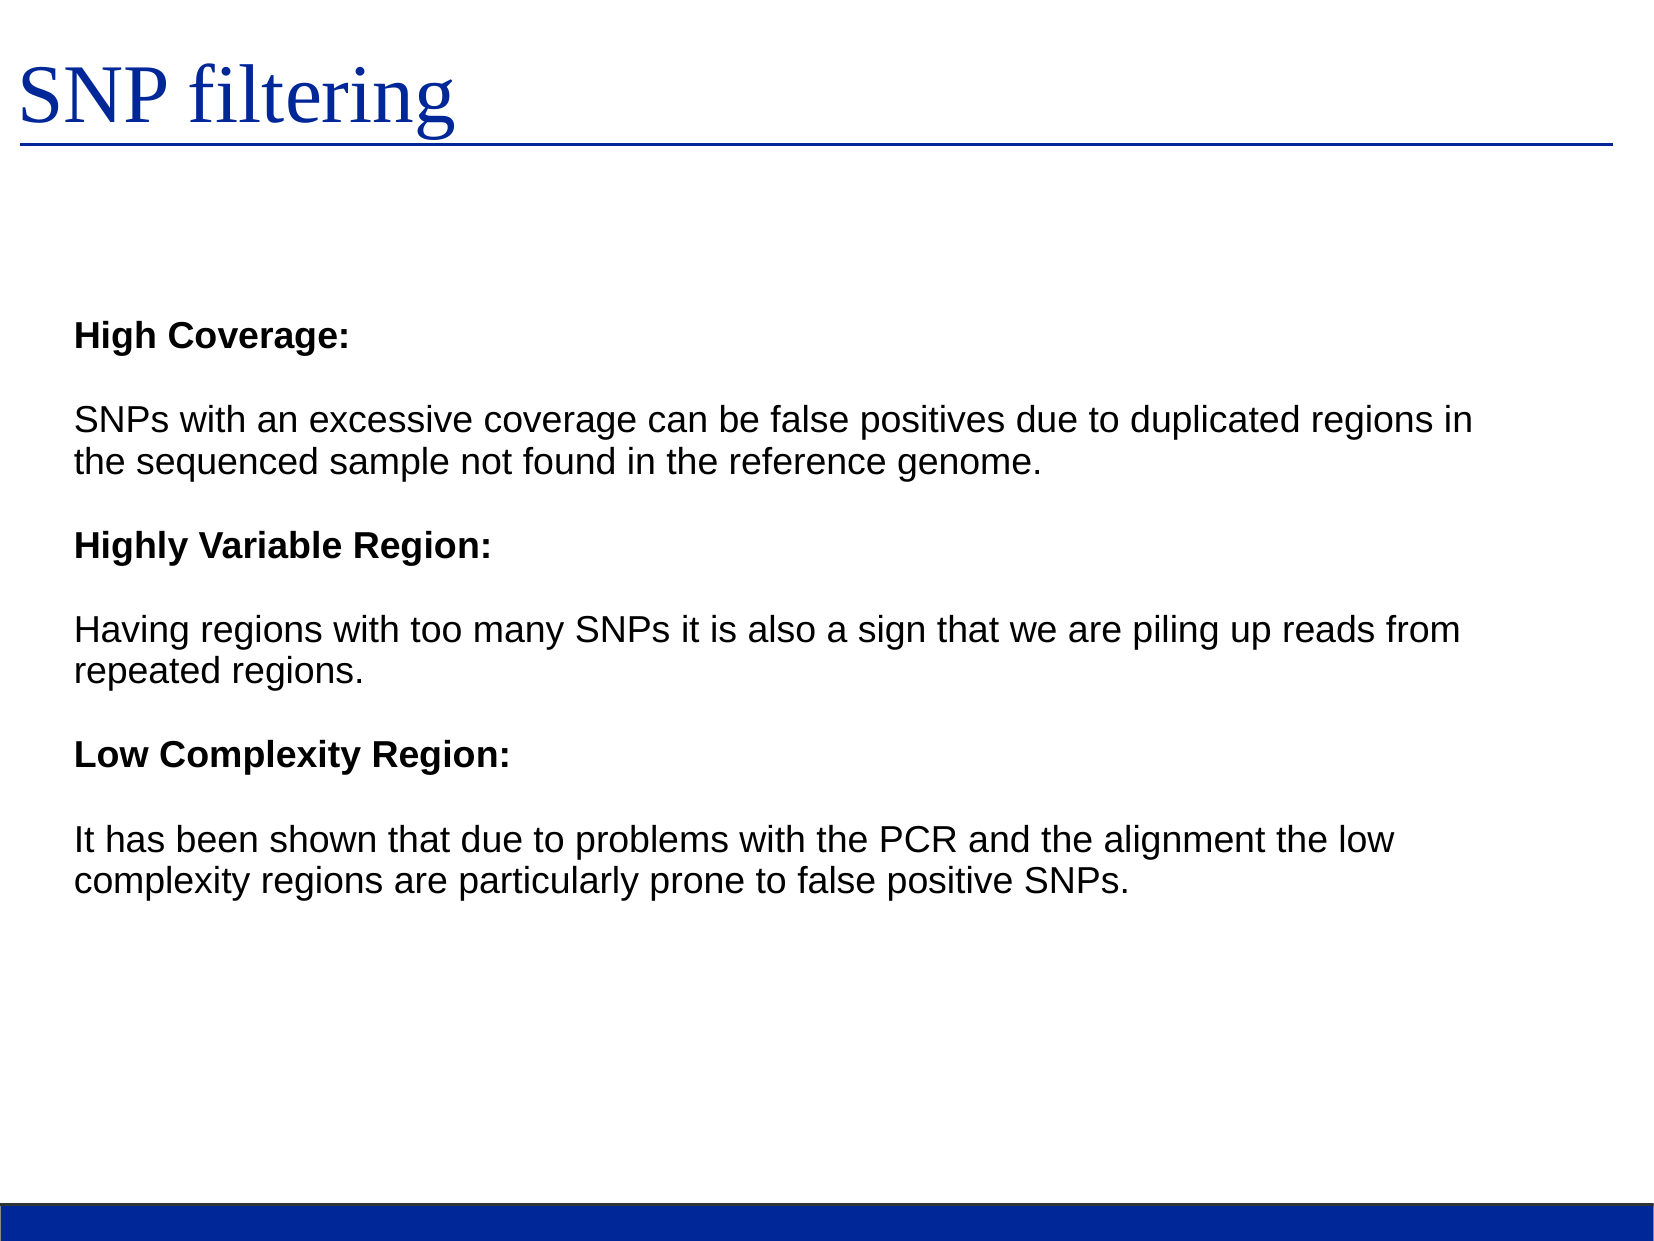

# SNP filtering
High Coverage:
SNPs with an excessive coverage can be false positives due to duplicated regions in the sequenced sample not found in the reference genome.
Highly Variable Region:
Having regions with too many SNPs it is also a sign that we are piling up reads from repeated regions.
Low Complexity Region:
It has been shown that due to problems with the PCR and the alignment the low complexity regions are particularly prone to false positive SNPs.